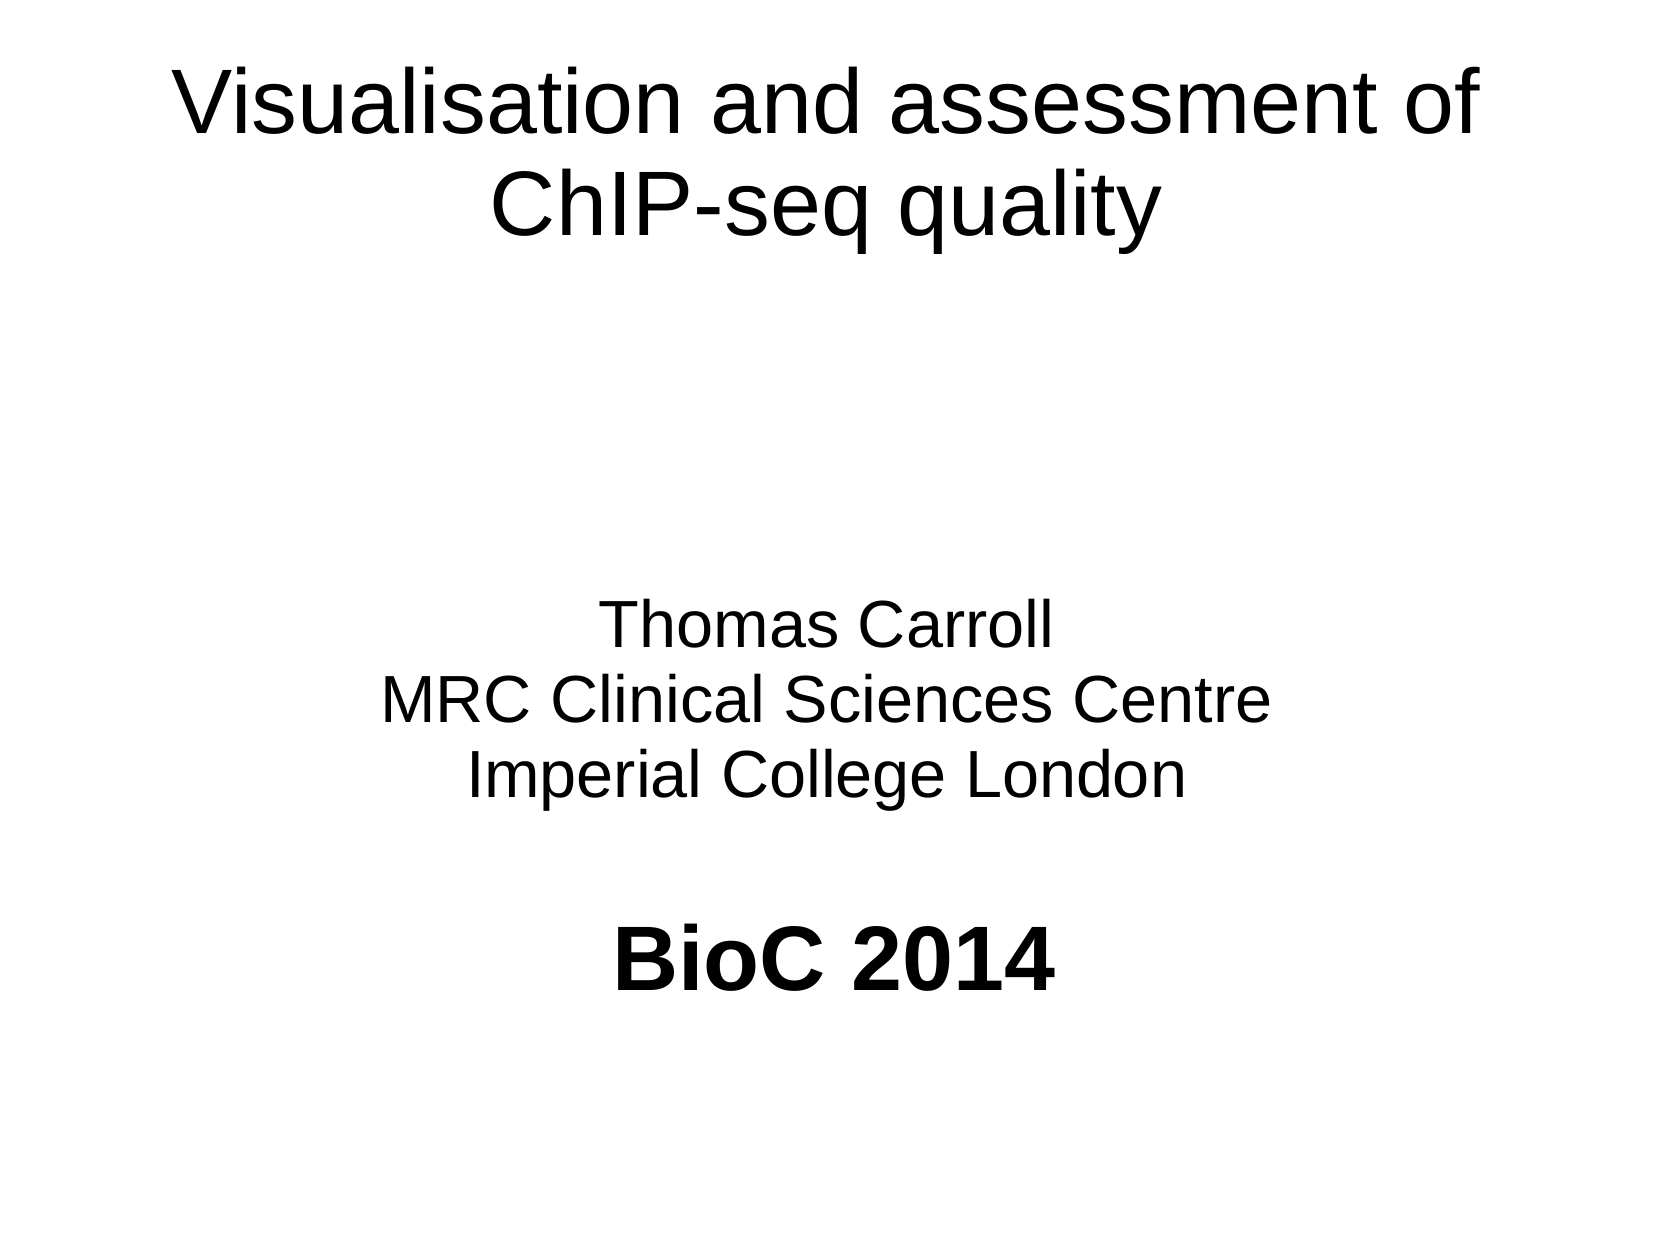

# Visualisation and assessment of ChIP-seq quality
Thomas Carroll
MRC Clinical Sciences Centre
Imperial College London
BioC 2014